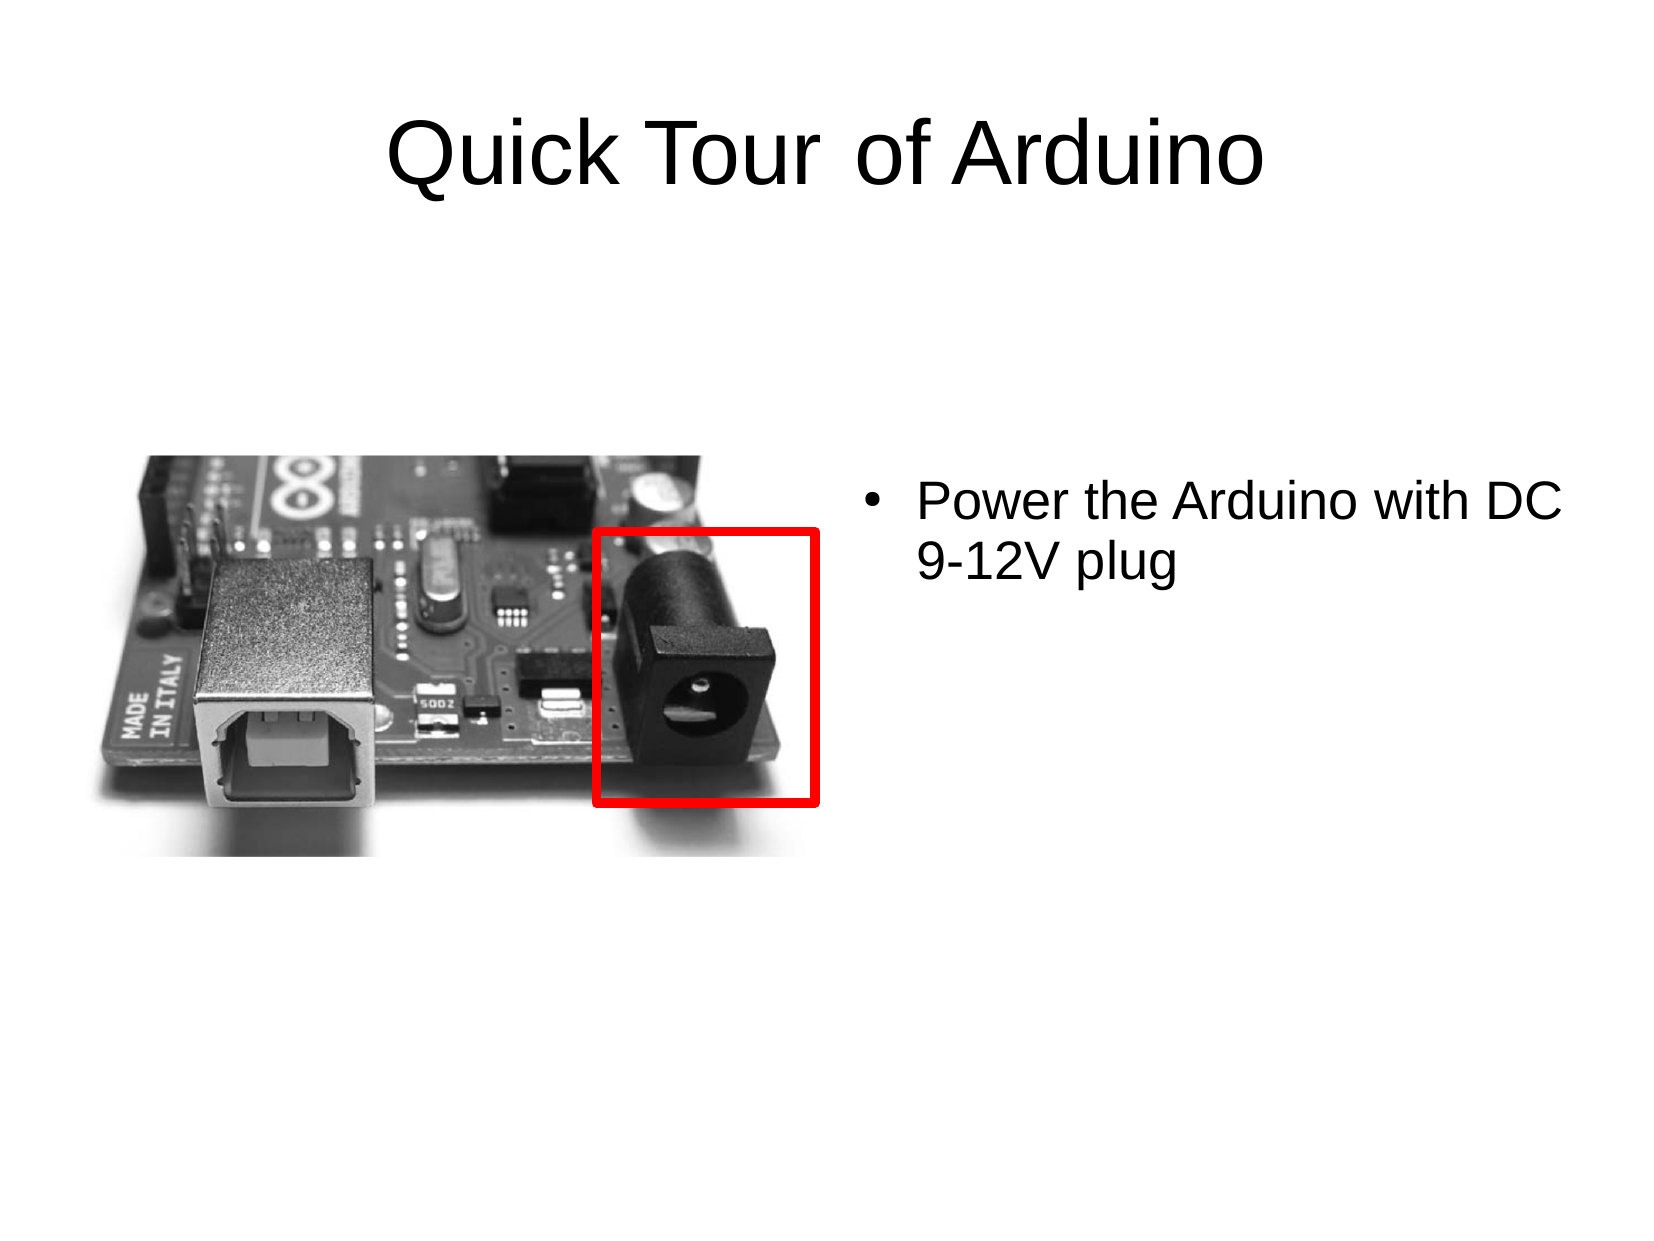

# Quick Tour	 of Arduino
Power the Arduino with DC 9-12V plug